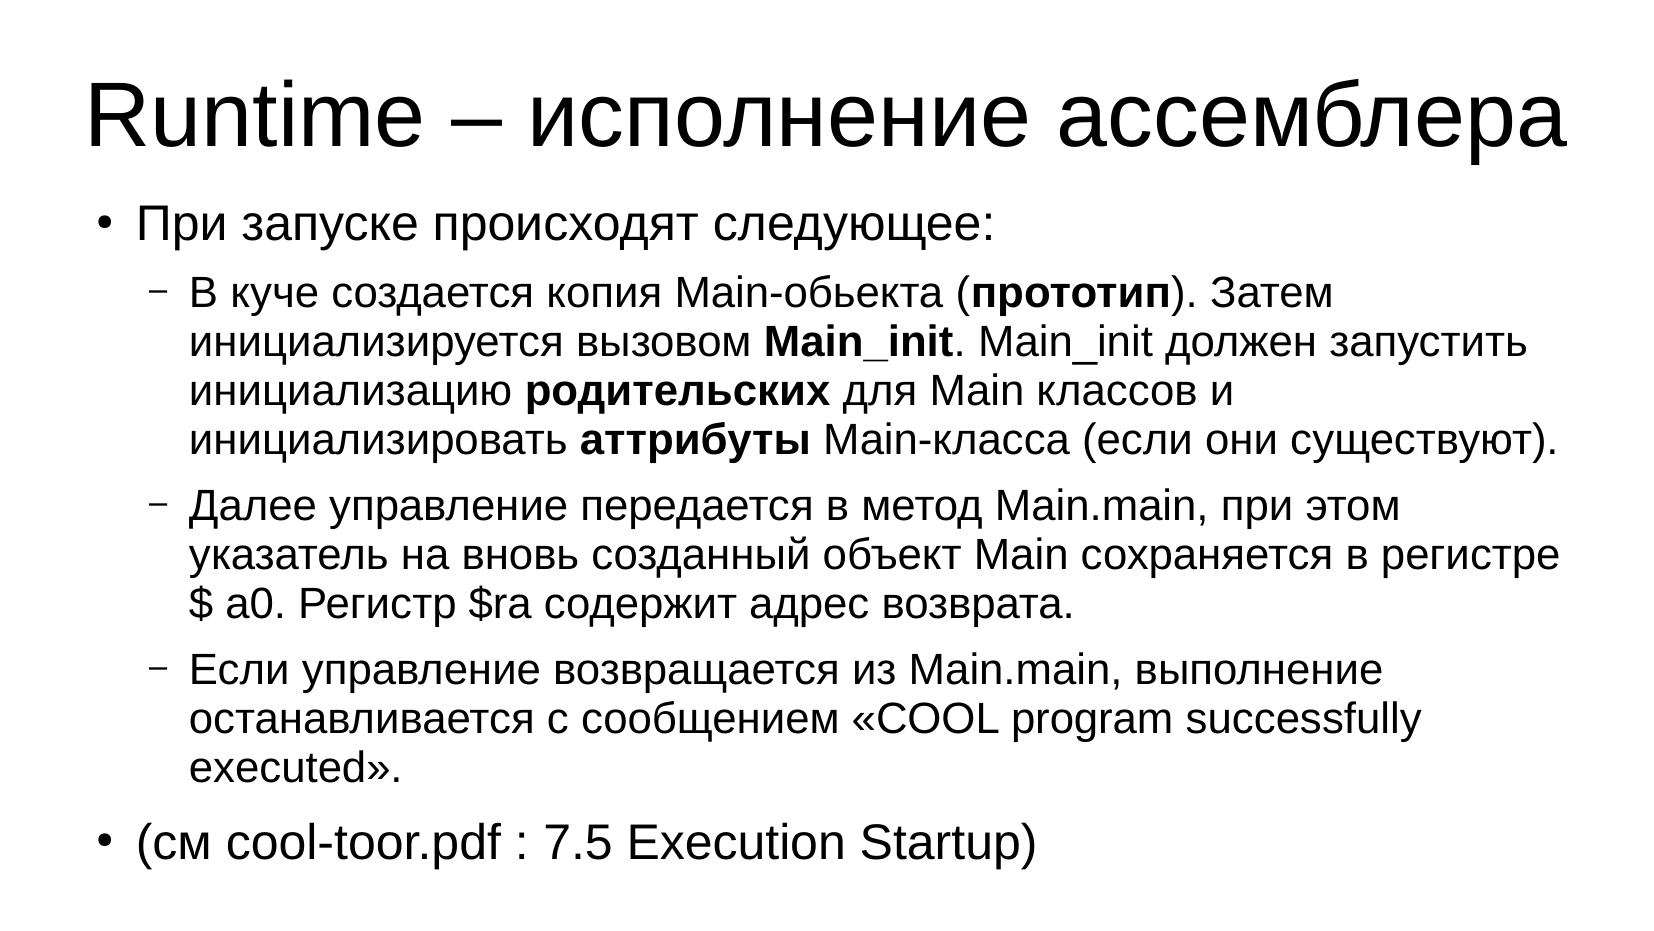

# Runtime – исполнение ассемблера
При запуске происходят следующее:
В куче создается копия Main-обьекта (прототип). Затем инициализируется вызовом Main_init. Main_init должен запустить инициализацию родительских для Main классов и инициализировать аттрибуты Main-класса (если они существуют).
Далее управление передается в метод Main.main, при этом указатель на вновь созданный объект Main сохраняется в регистре $ a0. Регистр $ra содержит адрес возврата.
Если управление возвращается из Main.main, выполнение останавливается с сообщением «COOL program successfully executed».
(см cool-toor.pdf : 7.5 Execution Startup)